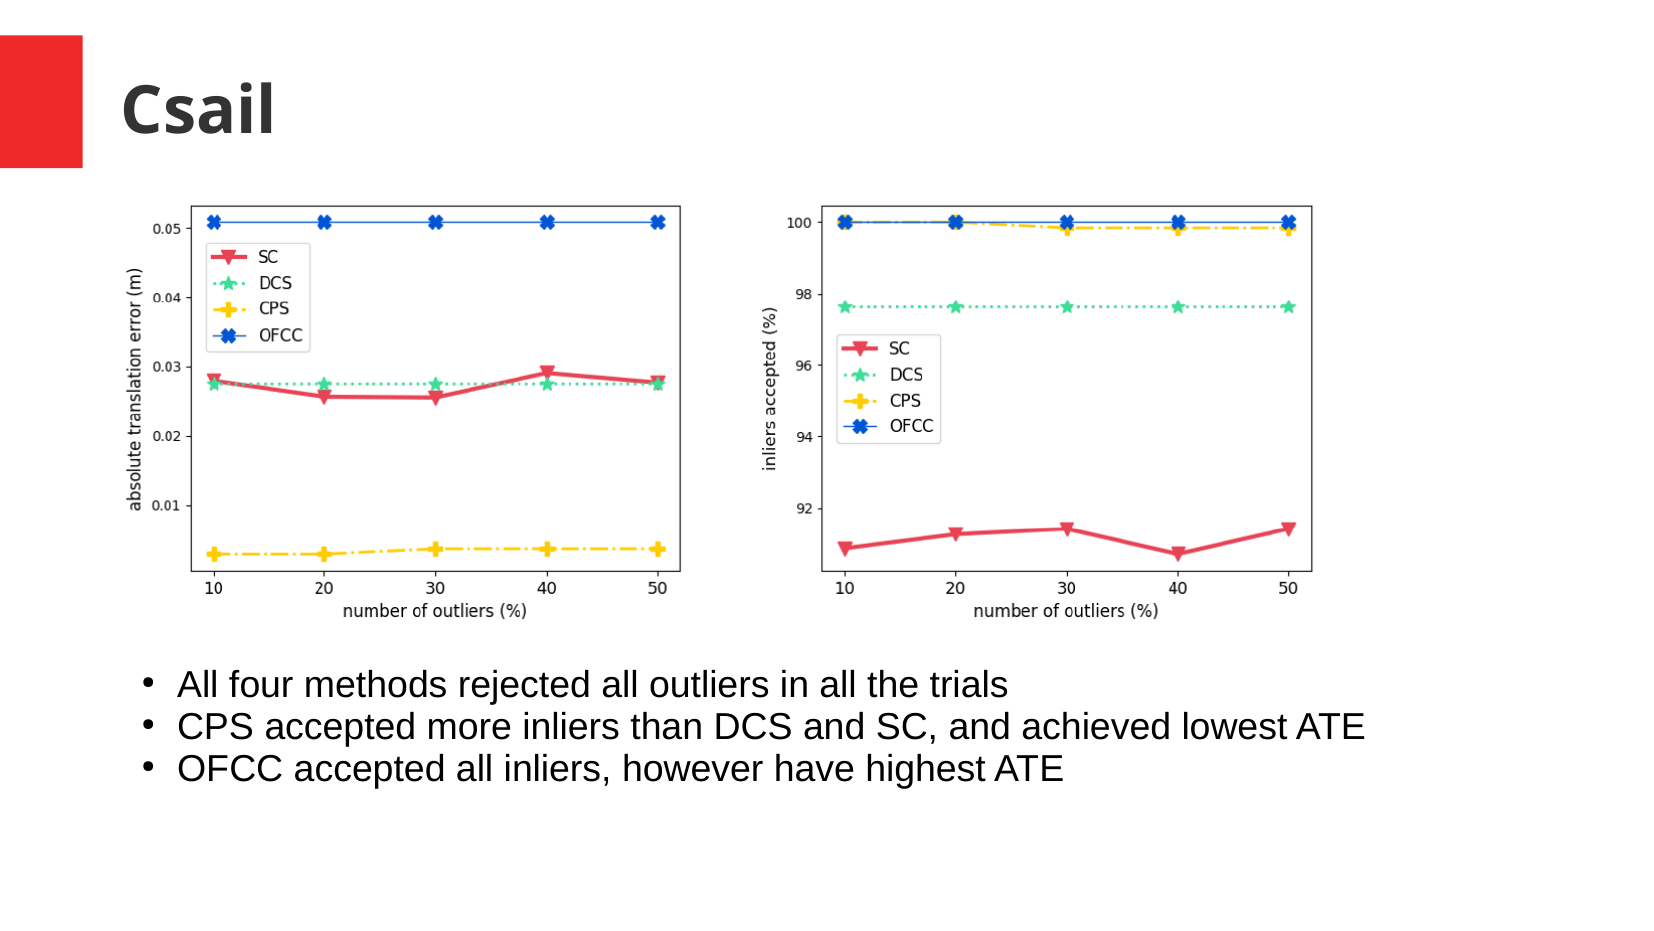

Csail
All four methods rejected all outliers in all the trials
CPS accepted more inliers than DCS and SC, and achieved lowest ATE
OFCC accepted all inliers, however have highest ATE